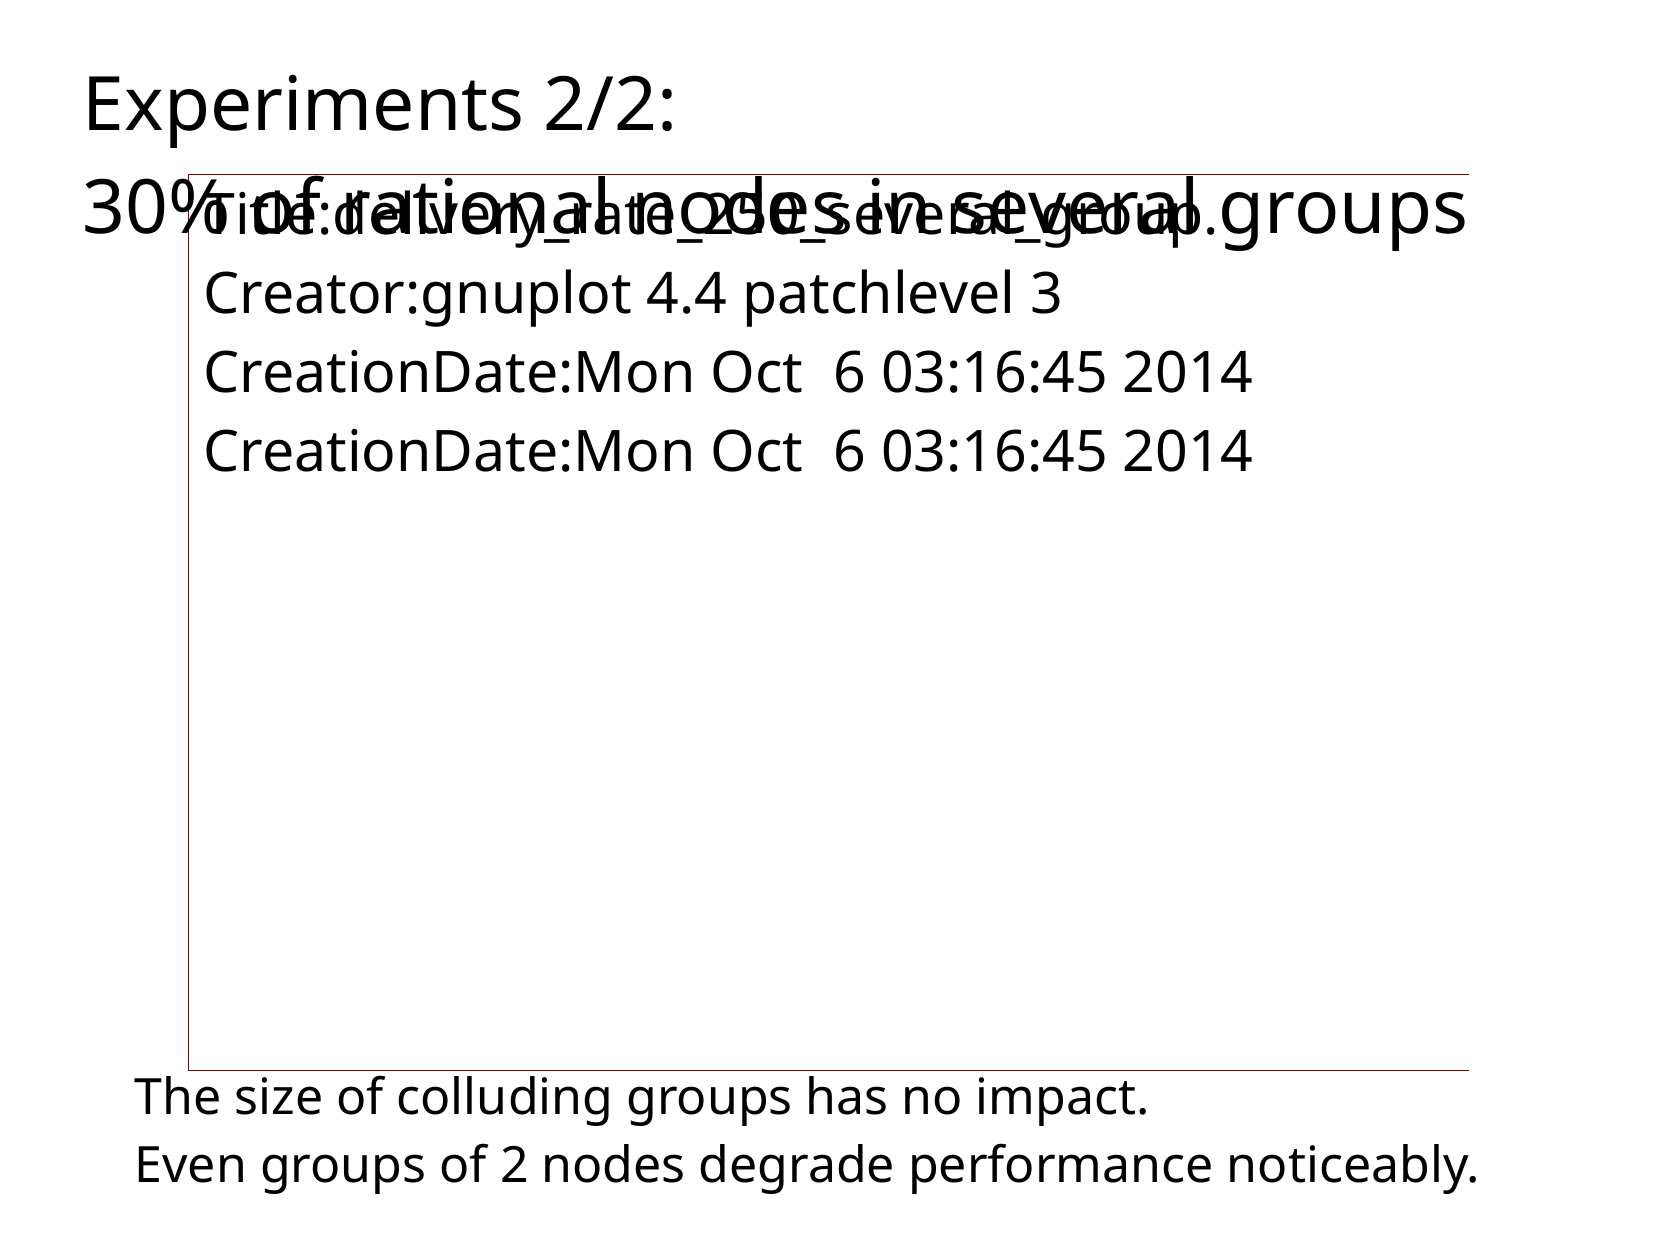

# Experiments 2/2: 30% of rational nodes in several groups
The size of colluding groups has no impact.
Even groups of 2 nodes degrade performance noticeably.